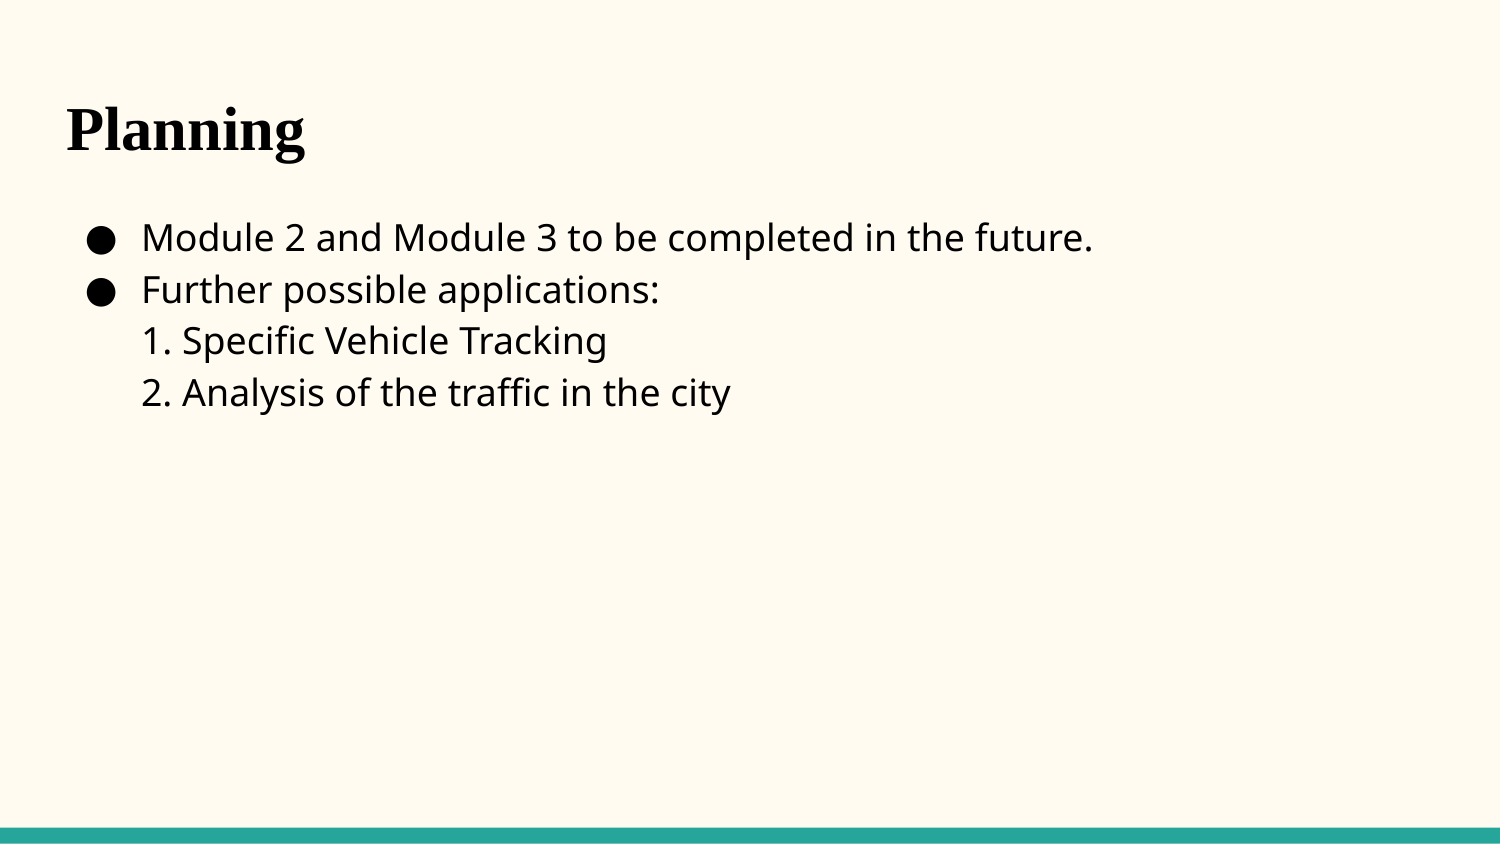

# Planning
Module 2 and Module 3 to be completed in the future.
Further possible applications:
1. Specific Vehicle Tracking
2. Analysis of the traffic in the city